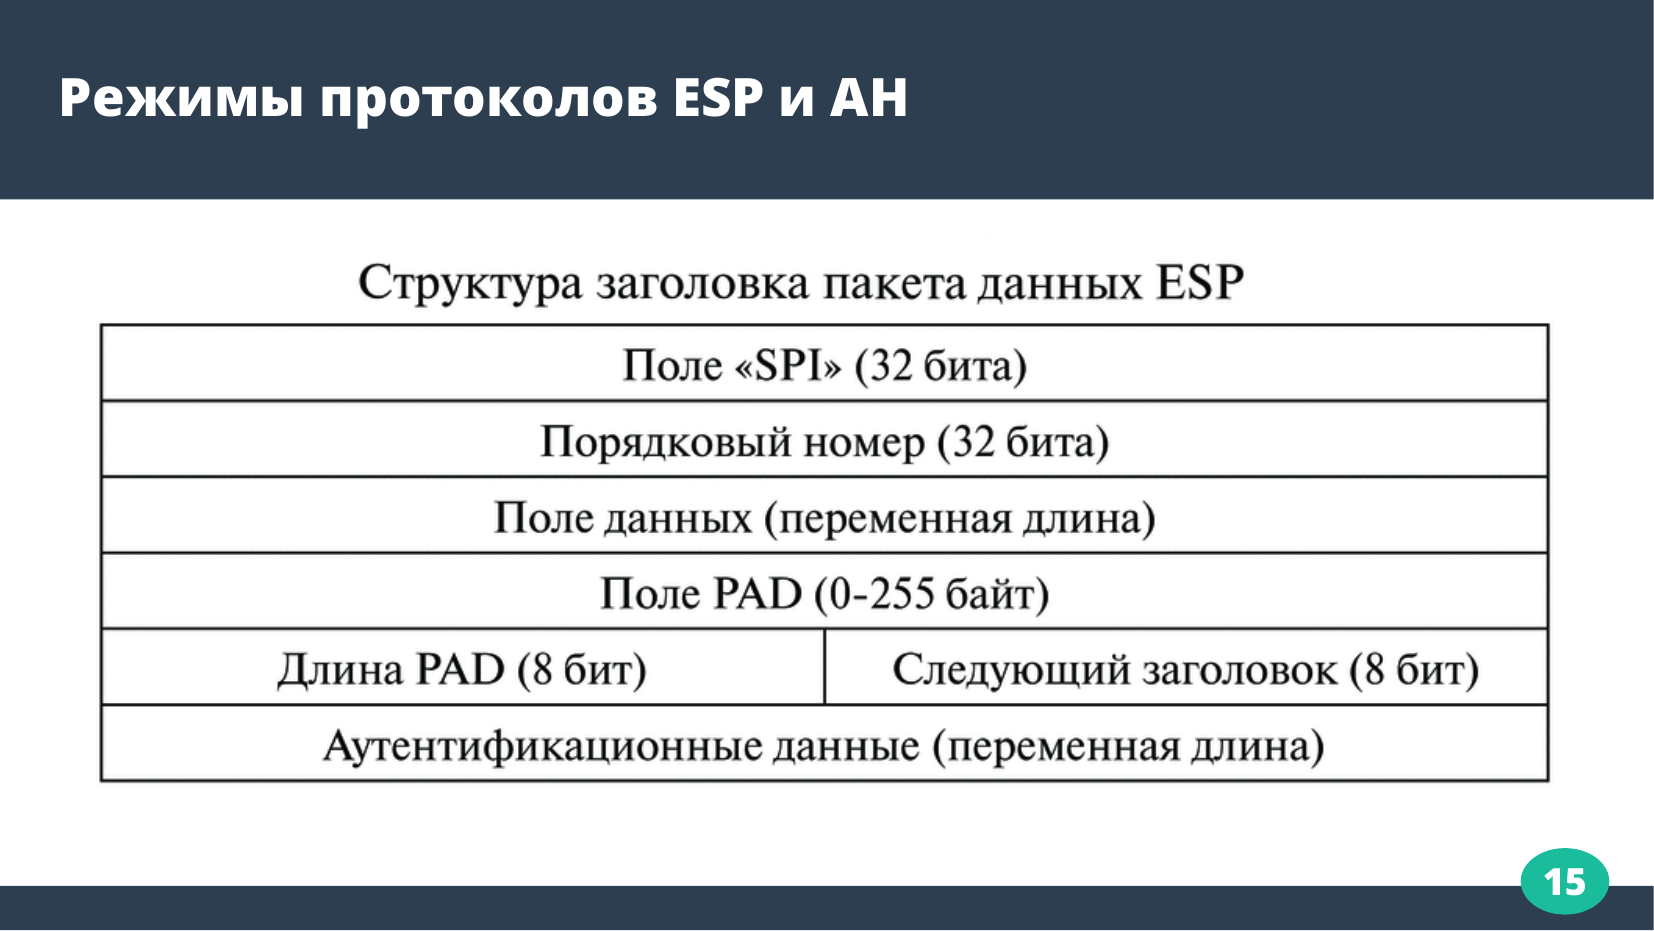

# Режимы протоколов ESP и AH
15